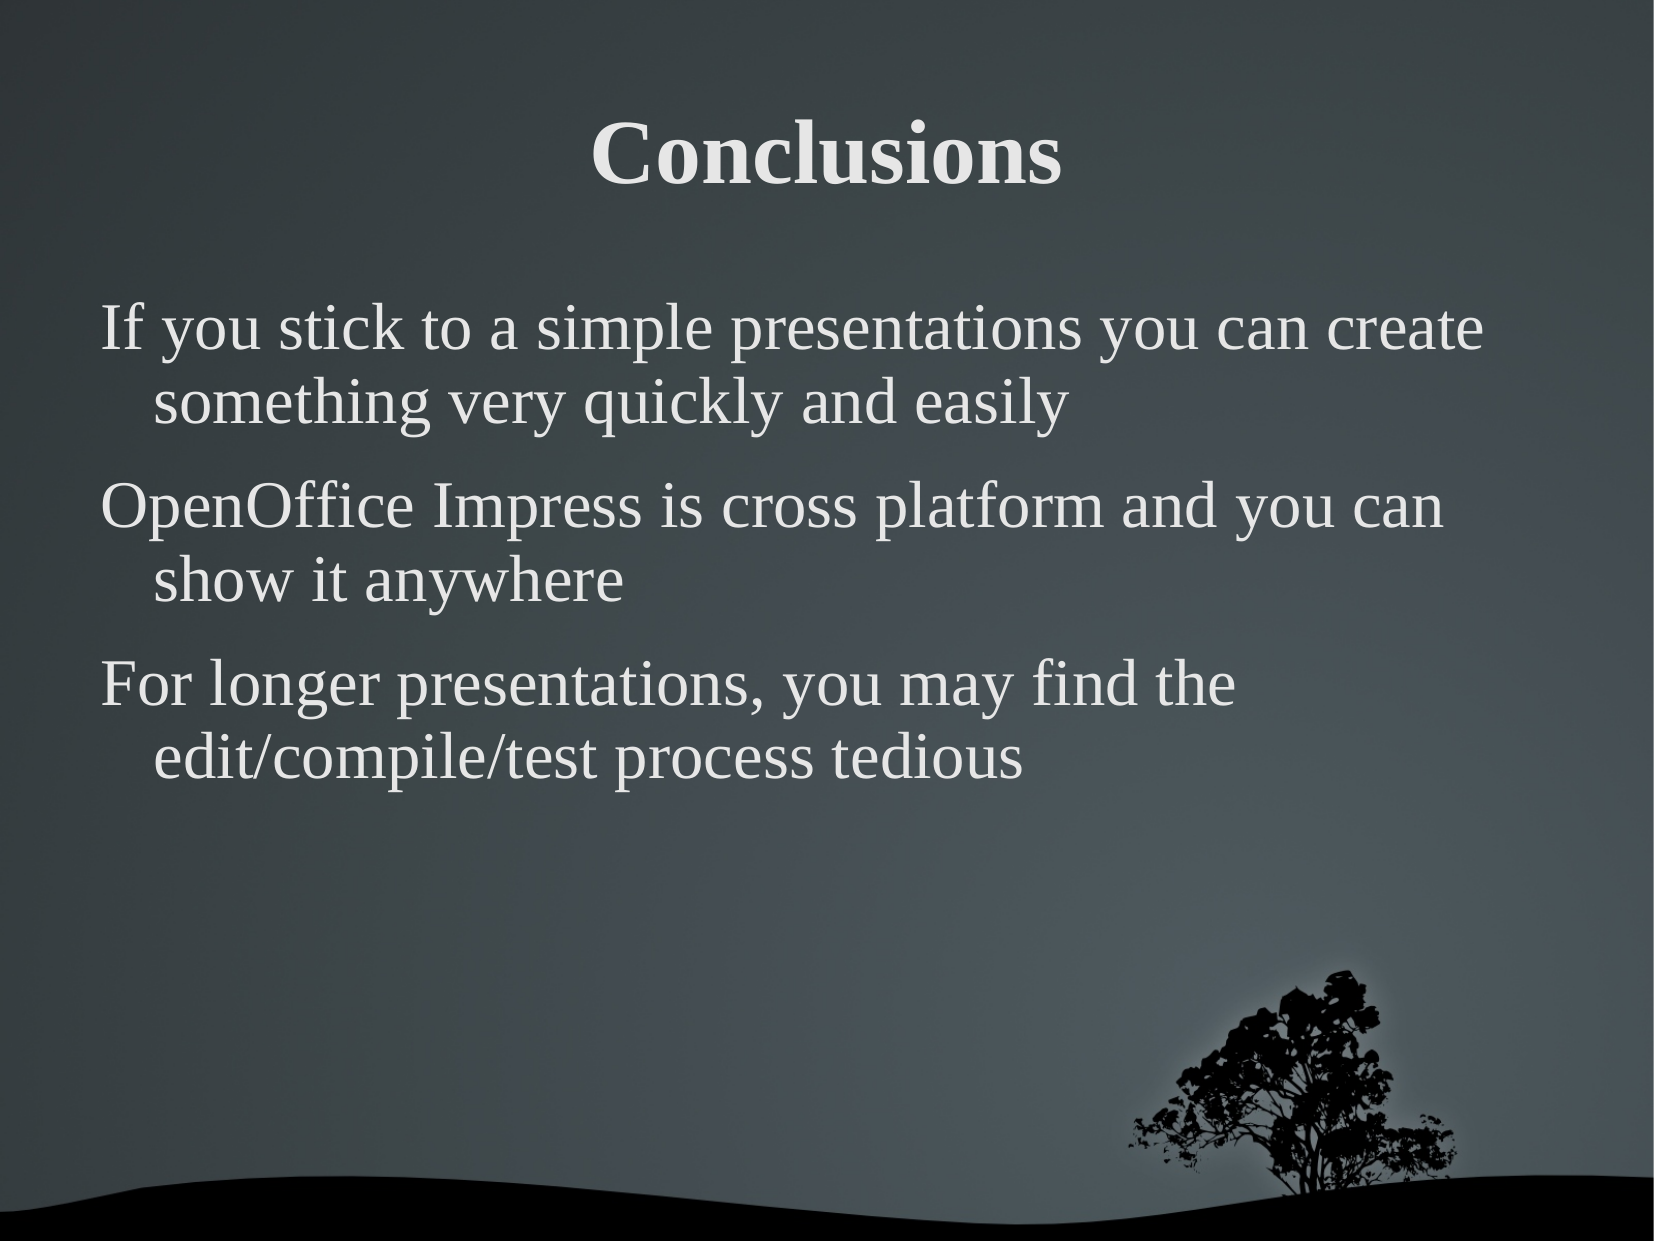

# Conclusions
If you stick to a simple presentations you can create something very quickly and easily
OpenOffice Impress is cross platform and you can show it anywhere
For longer presentations, you may find the edit/compile/test process tedious